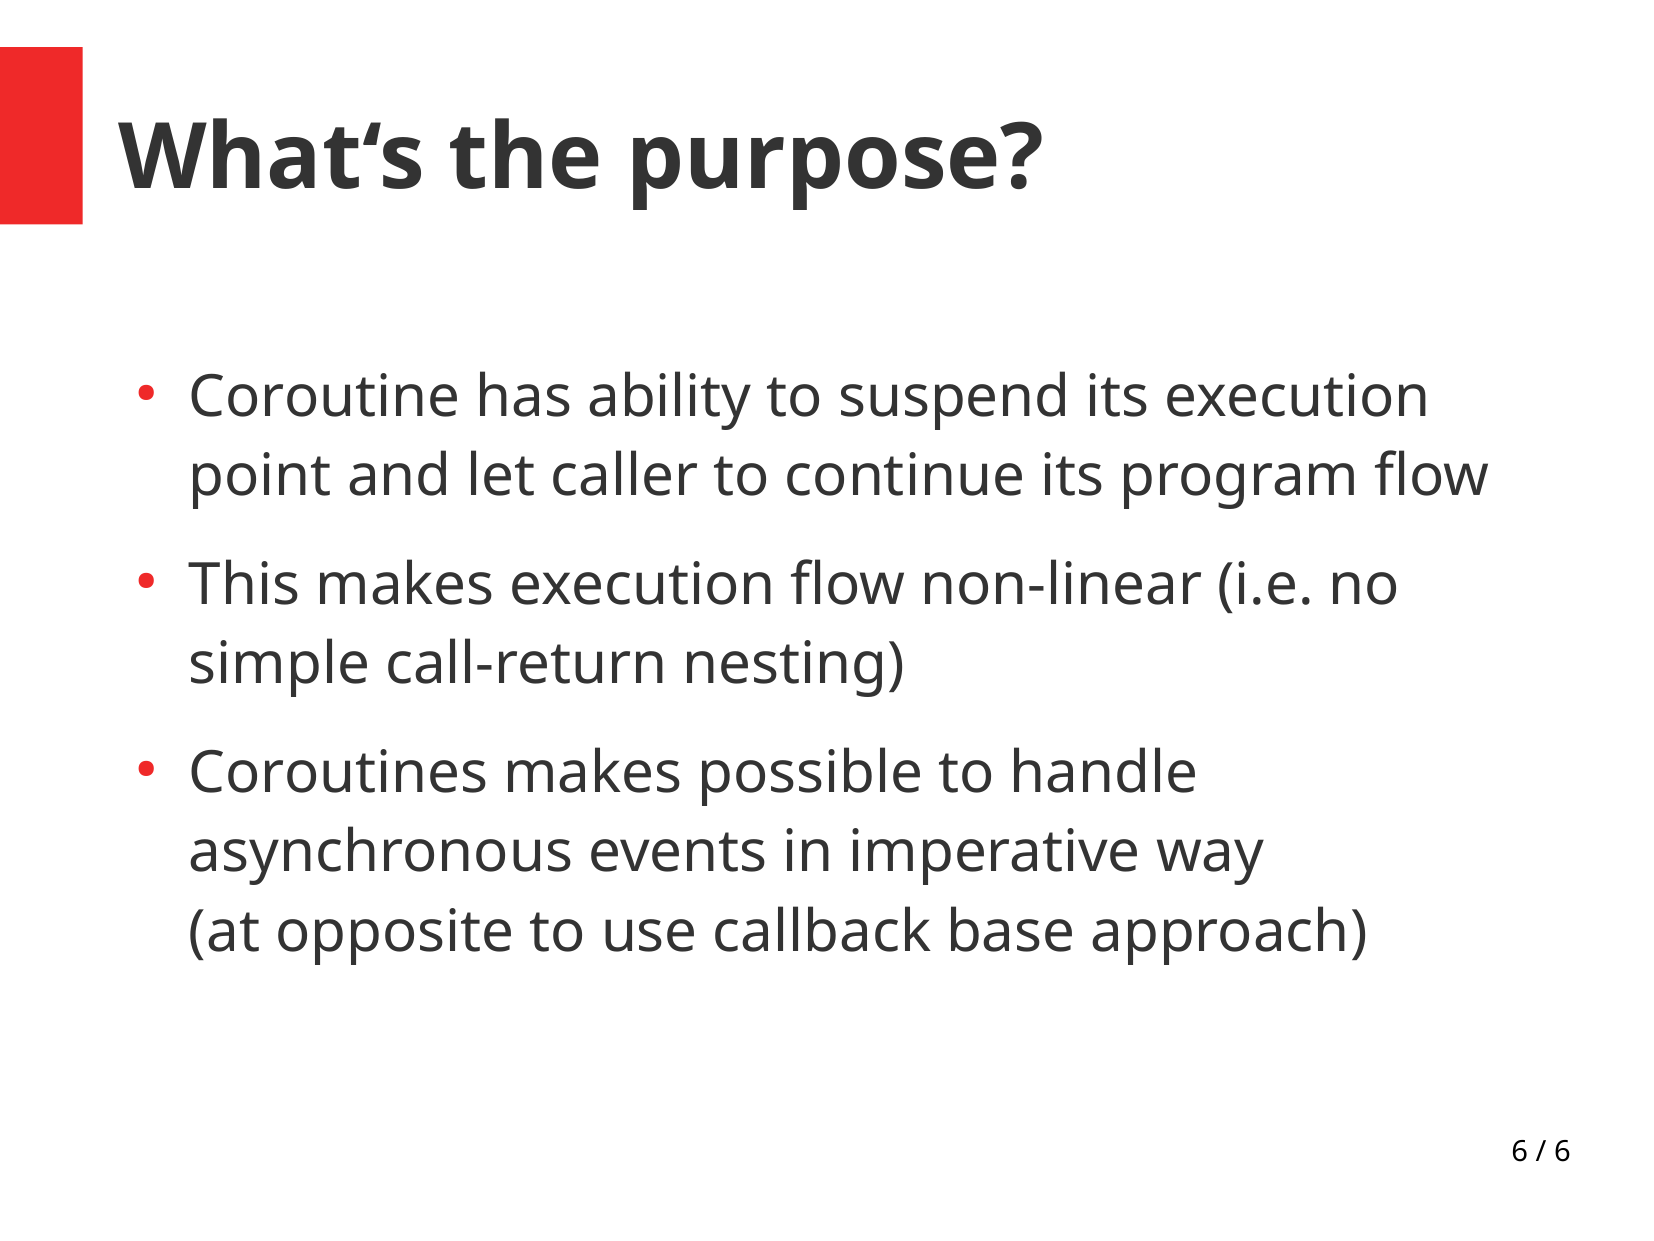

# What‘s the purpose?
Coroutine has ability to suspend its execution point and let caller to continue its program flow
This makes execution flow non-linear (i.e. no simple call-return nesting)
Coroutines makes possible to handle asynchronous events in imperative way
(at opposite to use callback base approach)
6